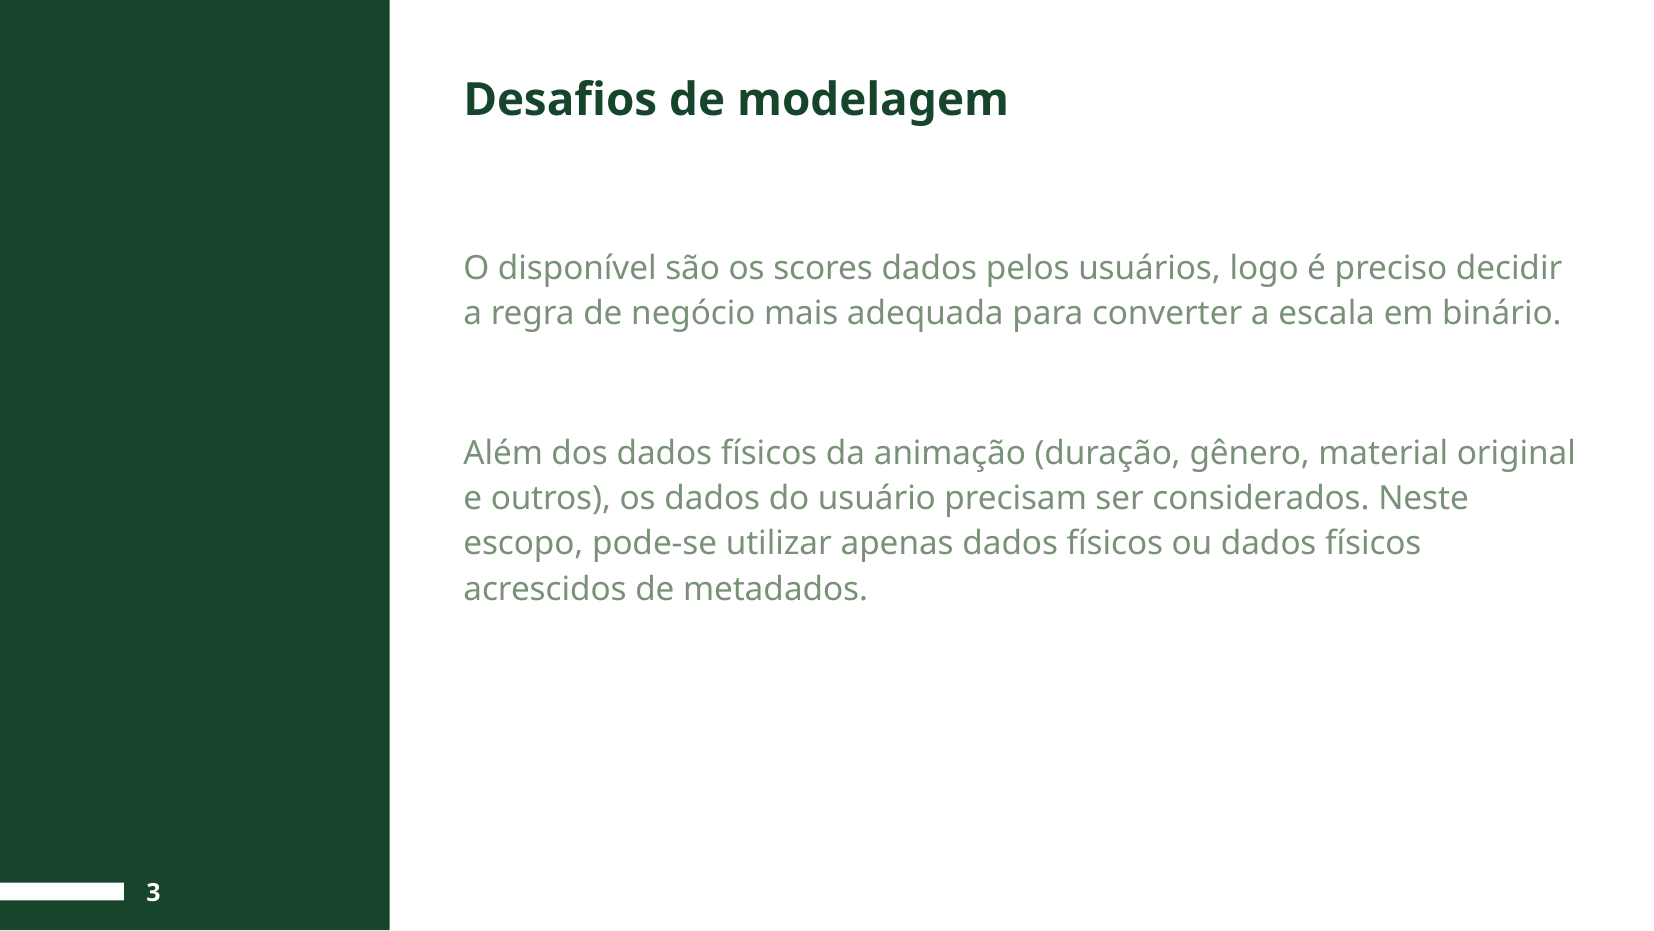

Desafios de modelagem
O disponível são os scores dados pelos usuários, logo é preciso decidir a regra de negócio mais adequada para converter a escala em binário.
Além dos dados físicos da animação (duração, gênero, material original e outros), os dados do usuário precisam ser considerados. Neste escopo, pode-se utilizar apenas dados físicos ou dados físicos acrescidos de metadados.